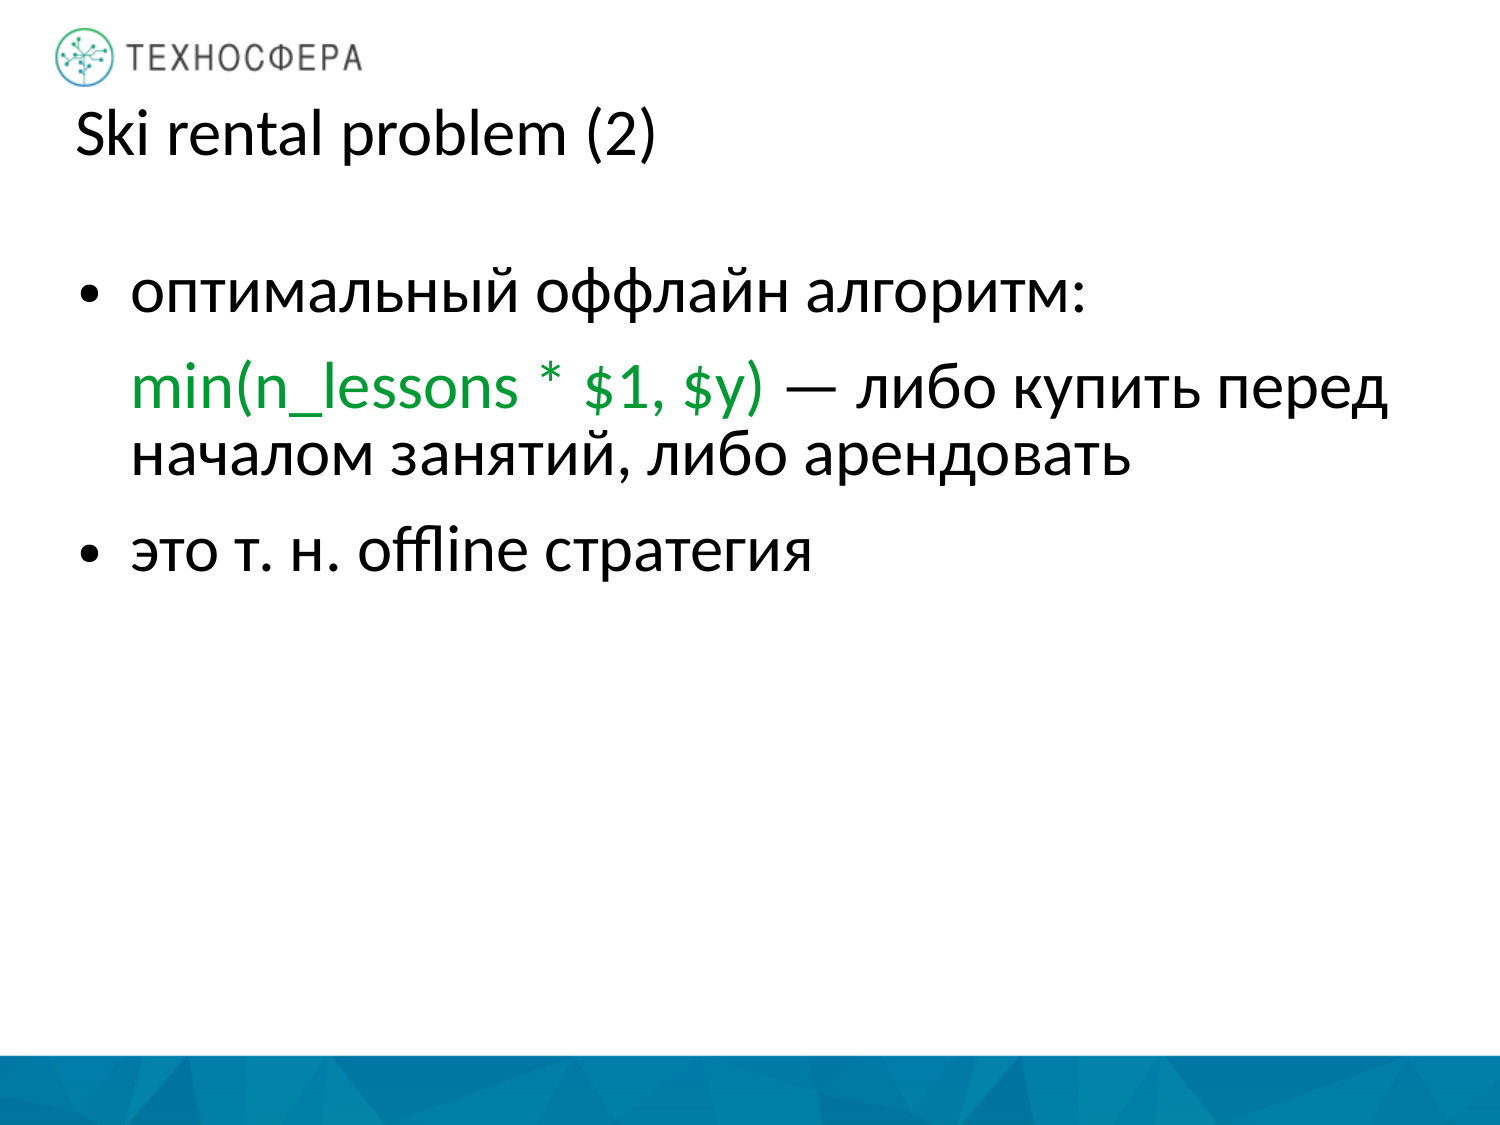

# Ski rental problem (2)
оптимальный оффлайн алгоритм:
min(n_lessons * $1, $y) — либо купить перед началом занятий, либо арендовать
это т. н. offline стратегия